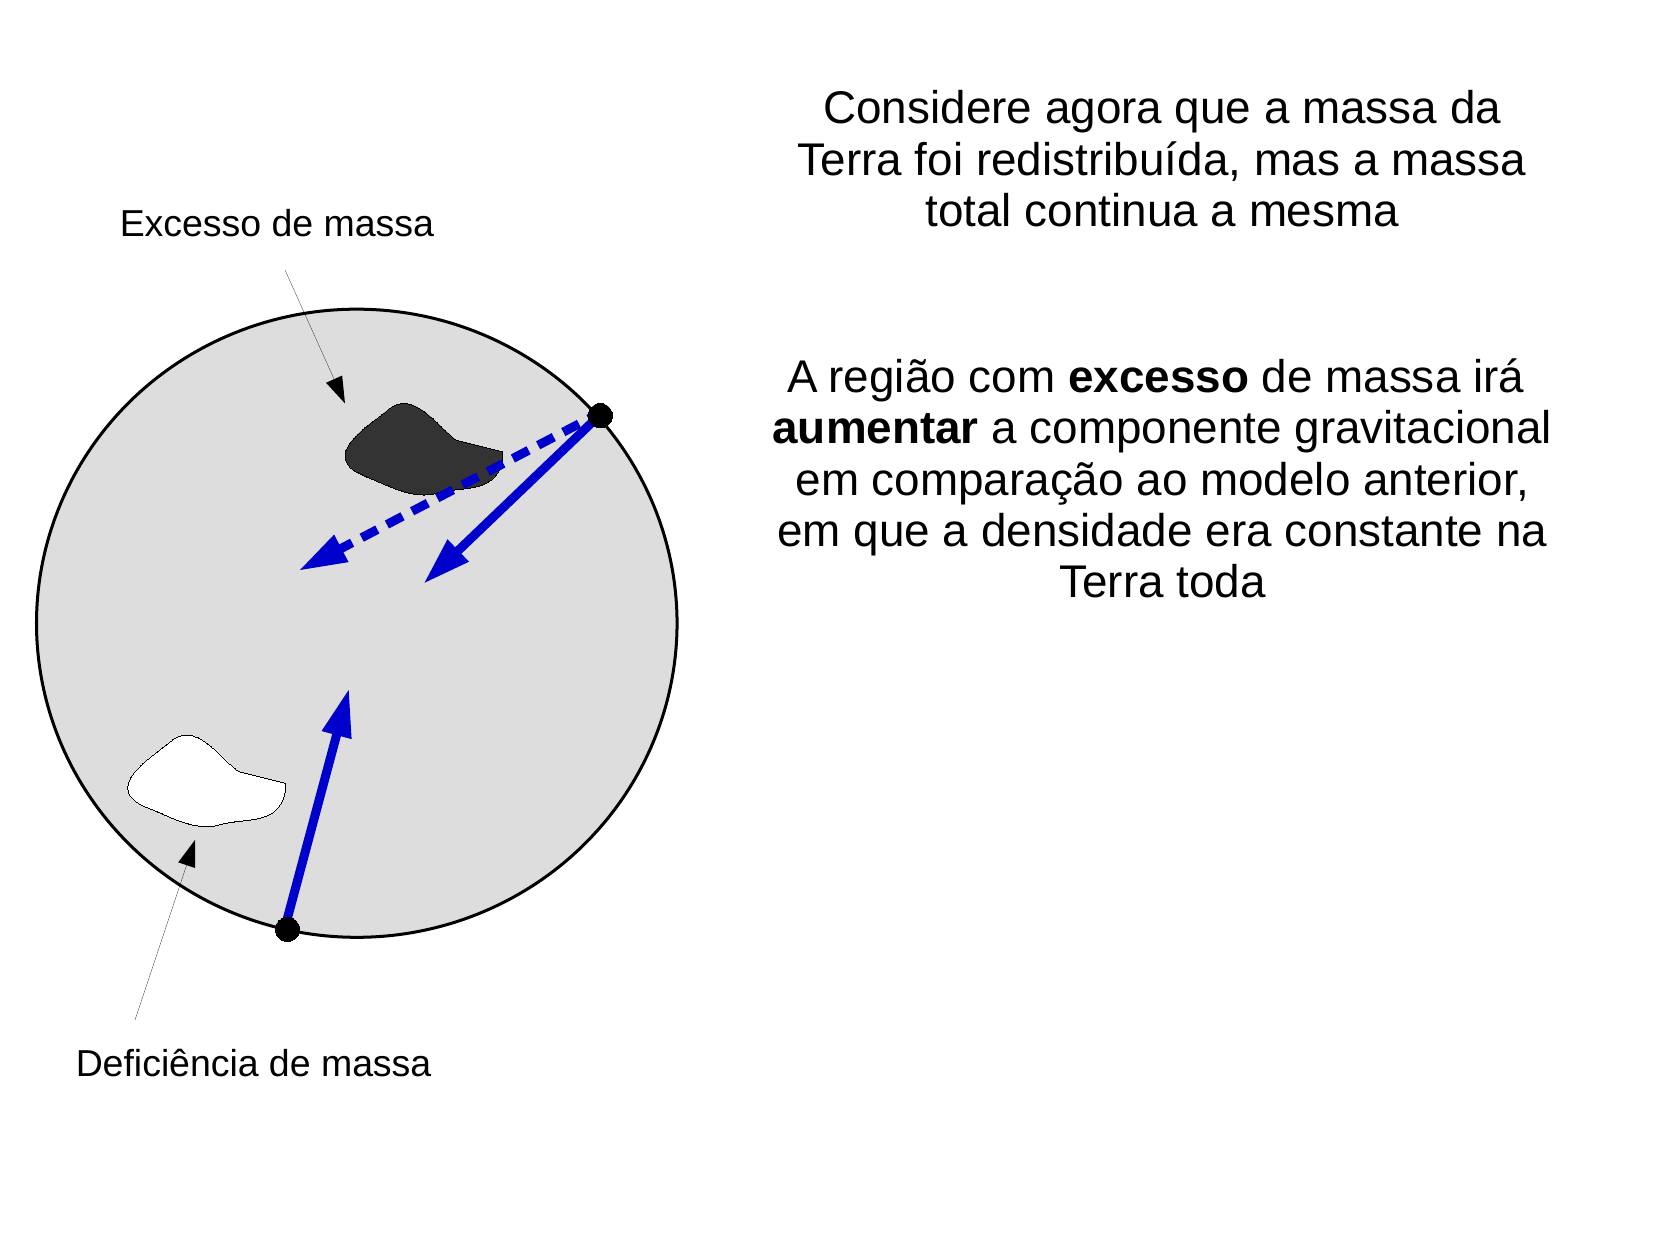

Considere agora que a massa da Terra foi redistribuída, mas a massa total continua a mesma
Excesso de massa
A região com excesso de massa irá aumentar a componente gravitacional em comparação ao modelo anterior, em que a densidade era constante na Terra toda
Deficiência de massa